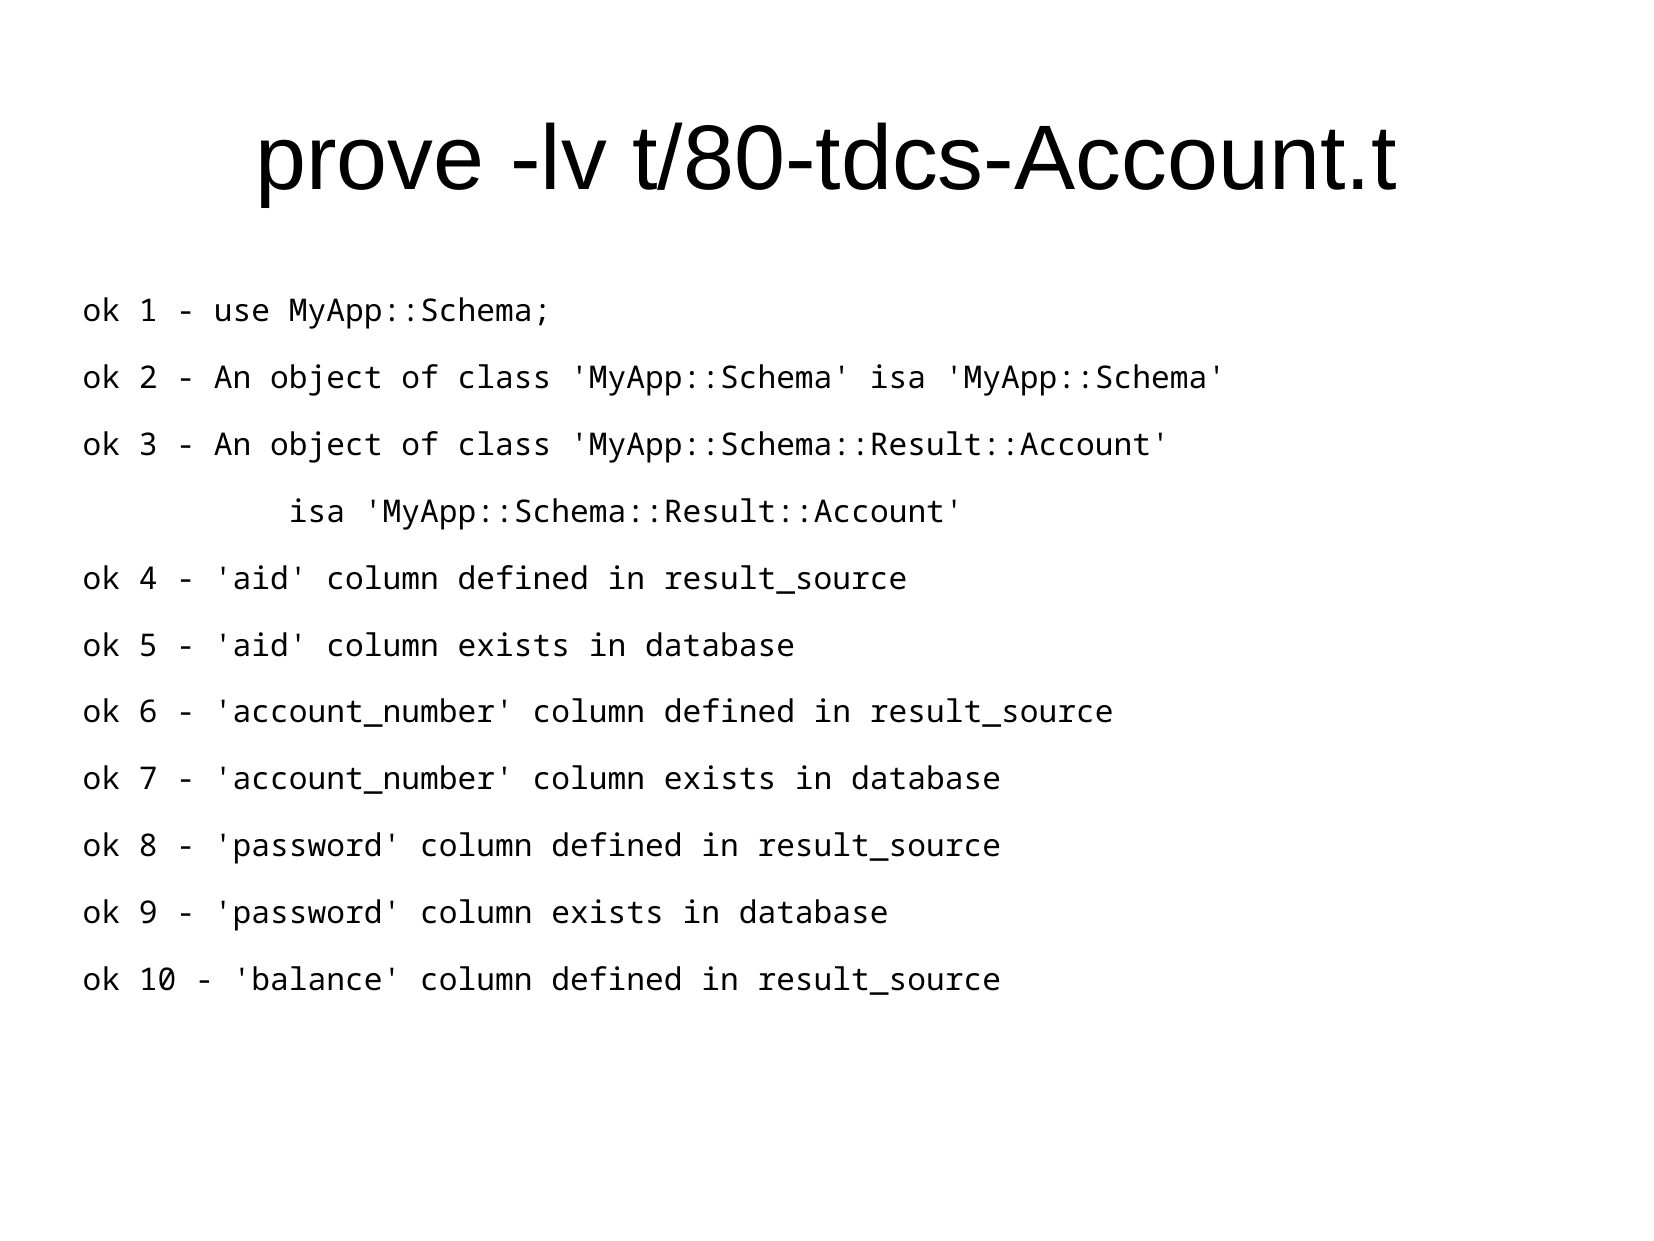

# prove -lv t/80-tdcs-Account.t
ok 1 - use MyApp::Schema;
ok 2 - An object of class 'MyApp::Schema' isa 'MyApp::Schema'
ok 3 - An object of class 'MyApp::Schema::Result::Account'
 isa 'MyApp::Schema::Result::Account'
ok 4 - 'aid' column defined in result_source
ok 5 - 'aid' column exists in database
ok 6 - 'account_number' column defined in result_source
ok 7 - 'account_number' column exists in database
ok 8 - 'password' column defined in result_source
ok 9 - 'password' column exists in database
ok 10 - 'balance' column defined in result_source